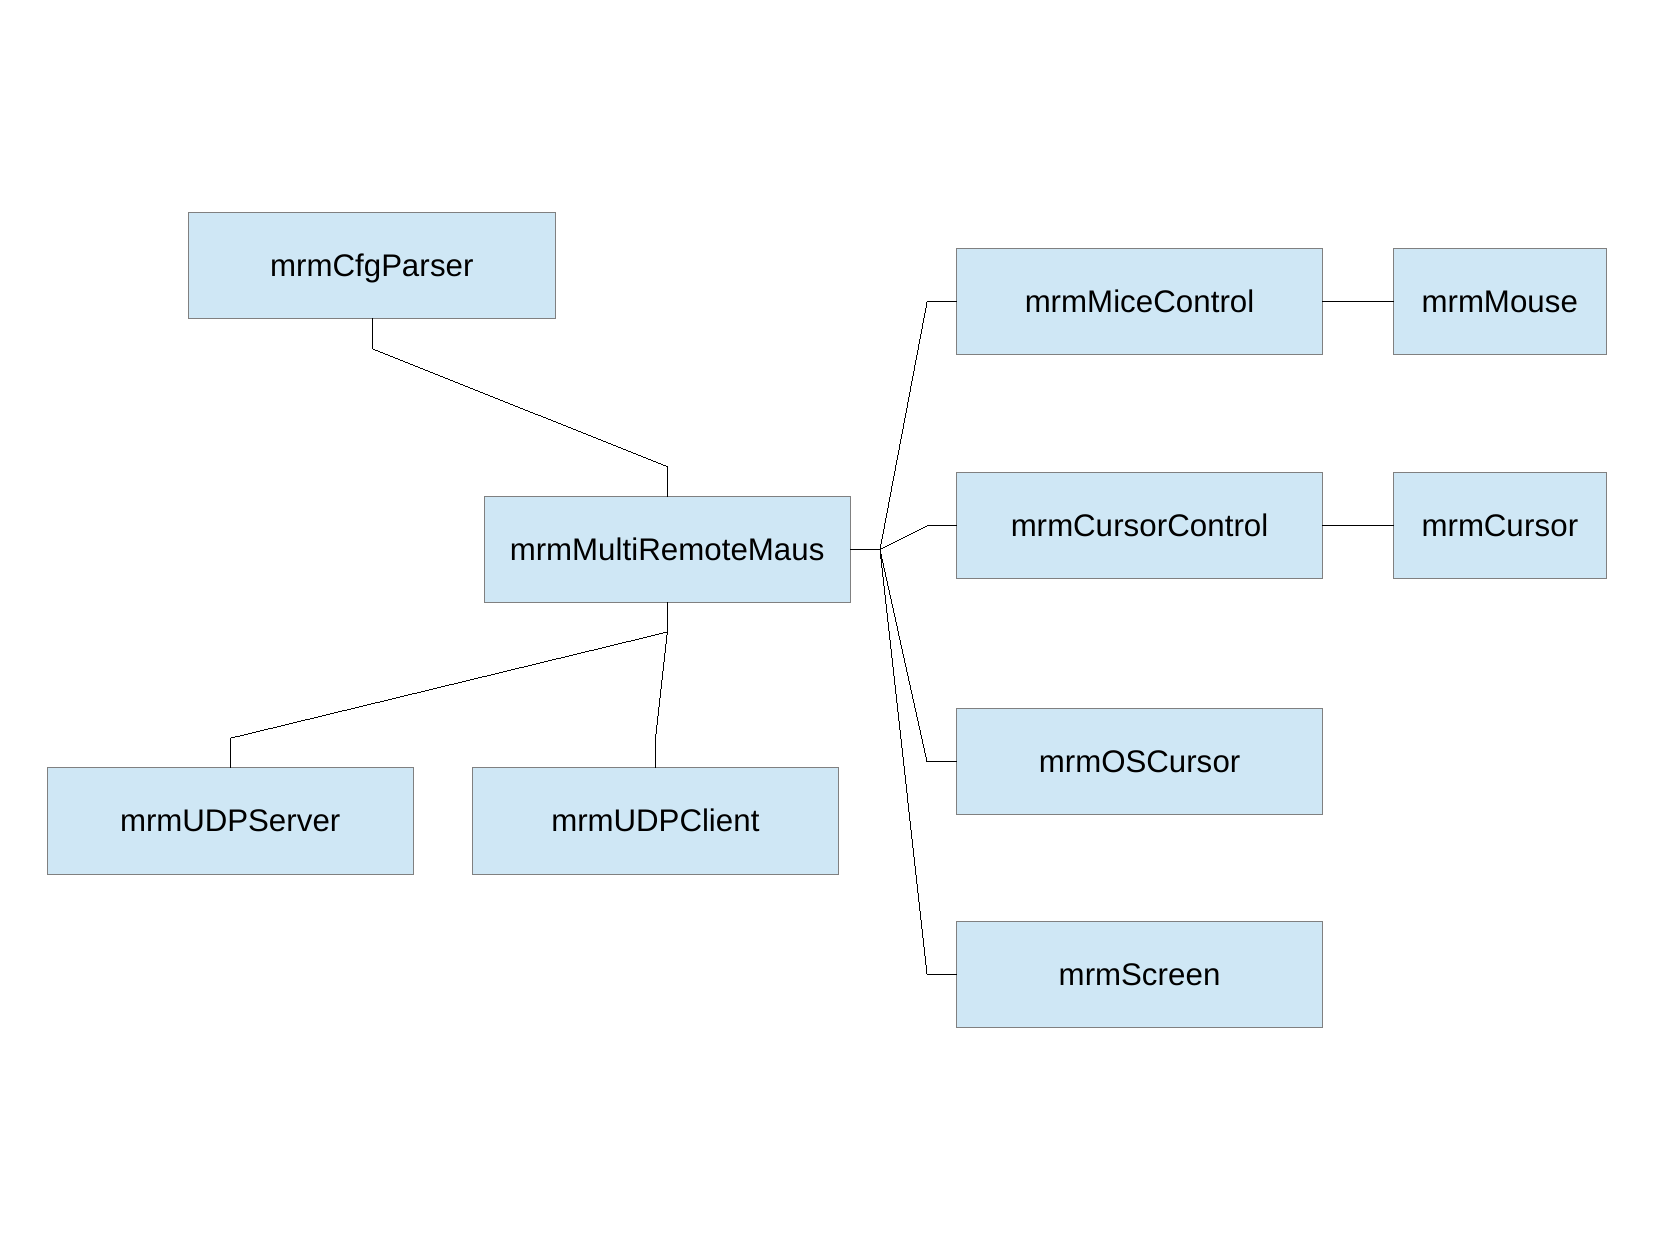

mrmCfgParser
mrmMiceControl
mrmMouse
mrmCursorControl
mrmCursor
mrmMultiRemoteMaus
mrmOSCursor
mrmUDPServer
mrmUDPClient
mrmScreen